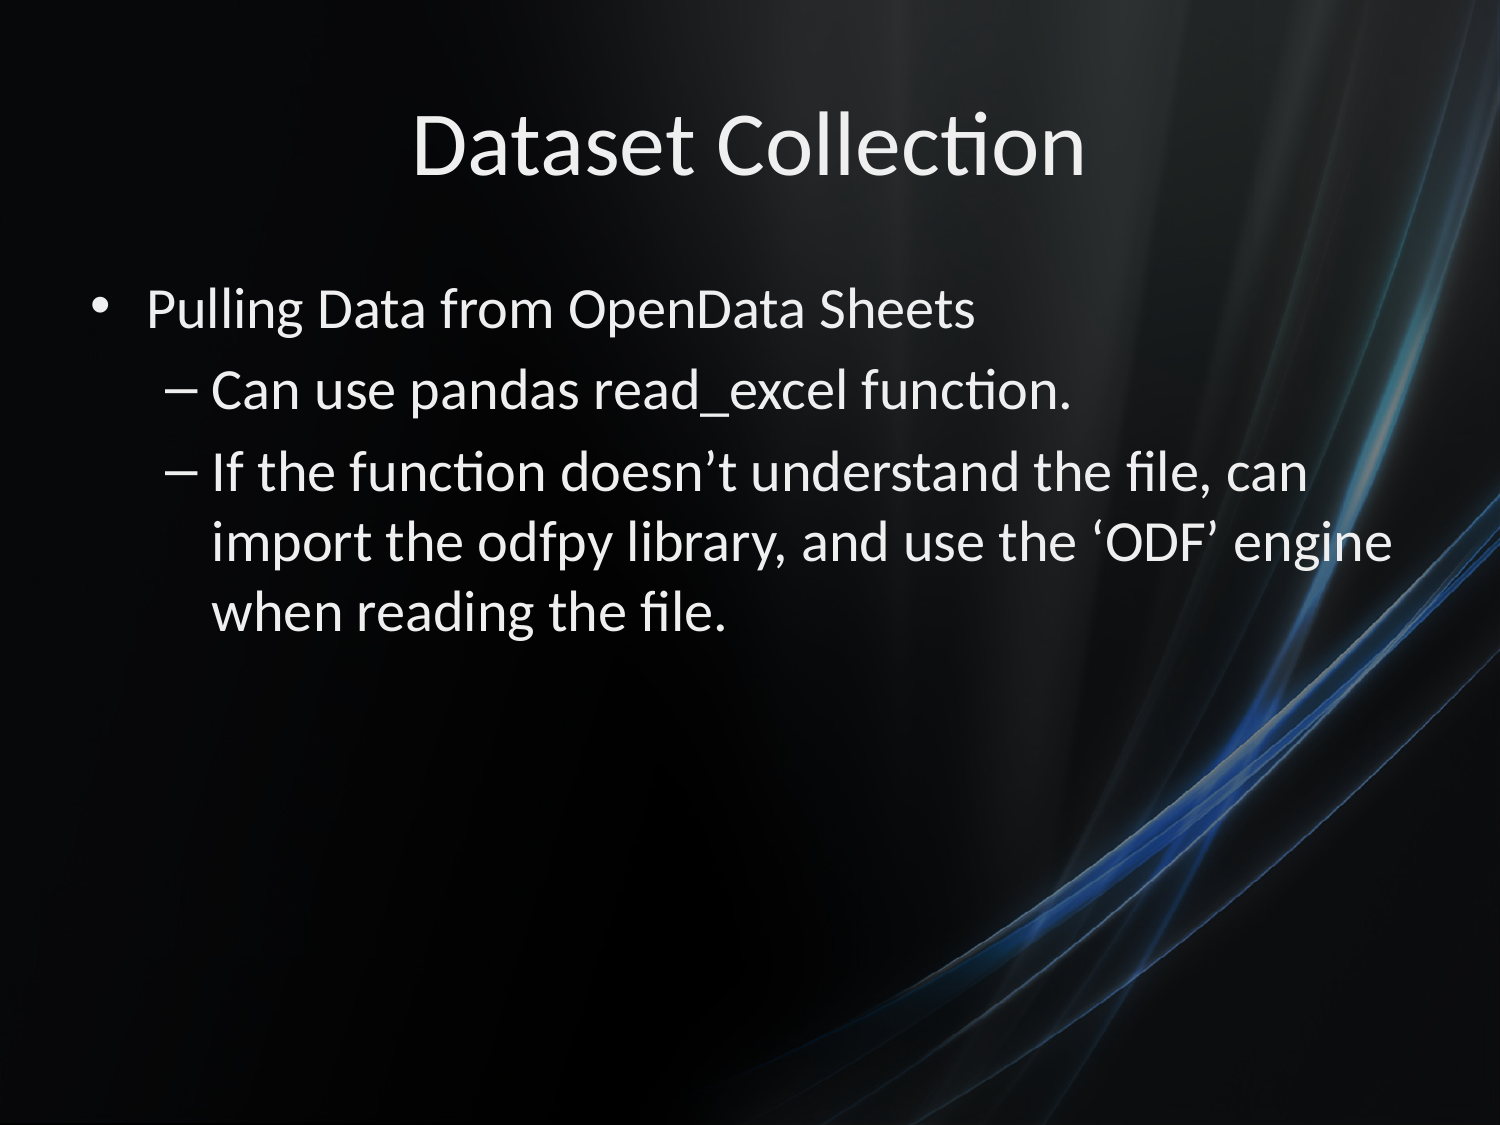

# Dataset Collection
Pulling Data from OpenData Sheets
Can use pandas read_excel function.
If the function doesn’t understand the file, can import the odfpy library, and use the ‘ODF’ engine when reading the file.